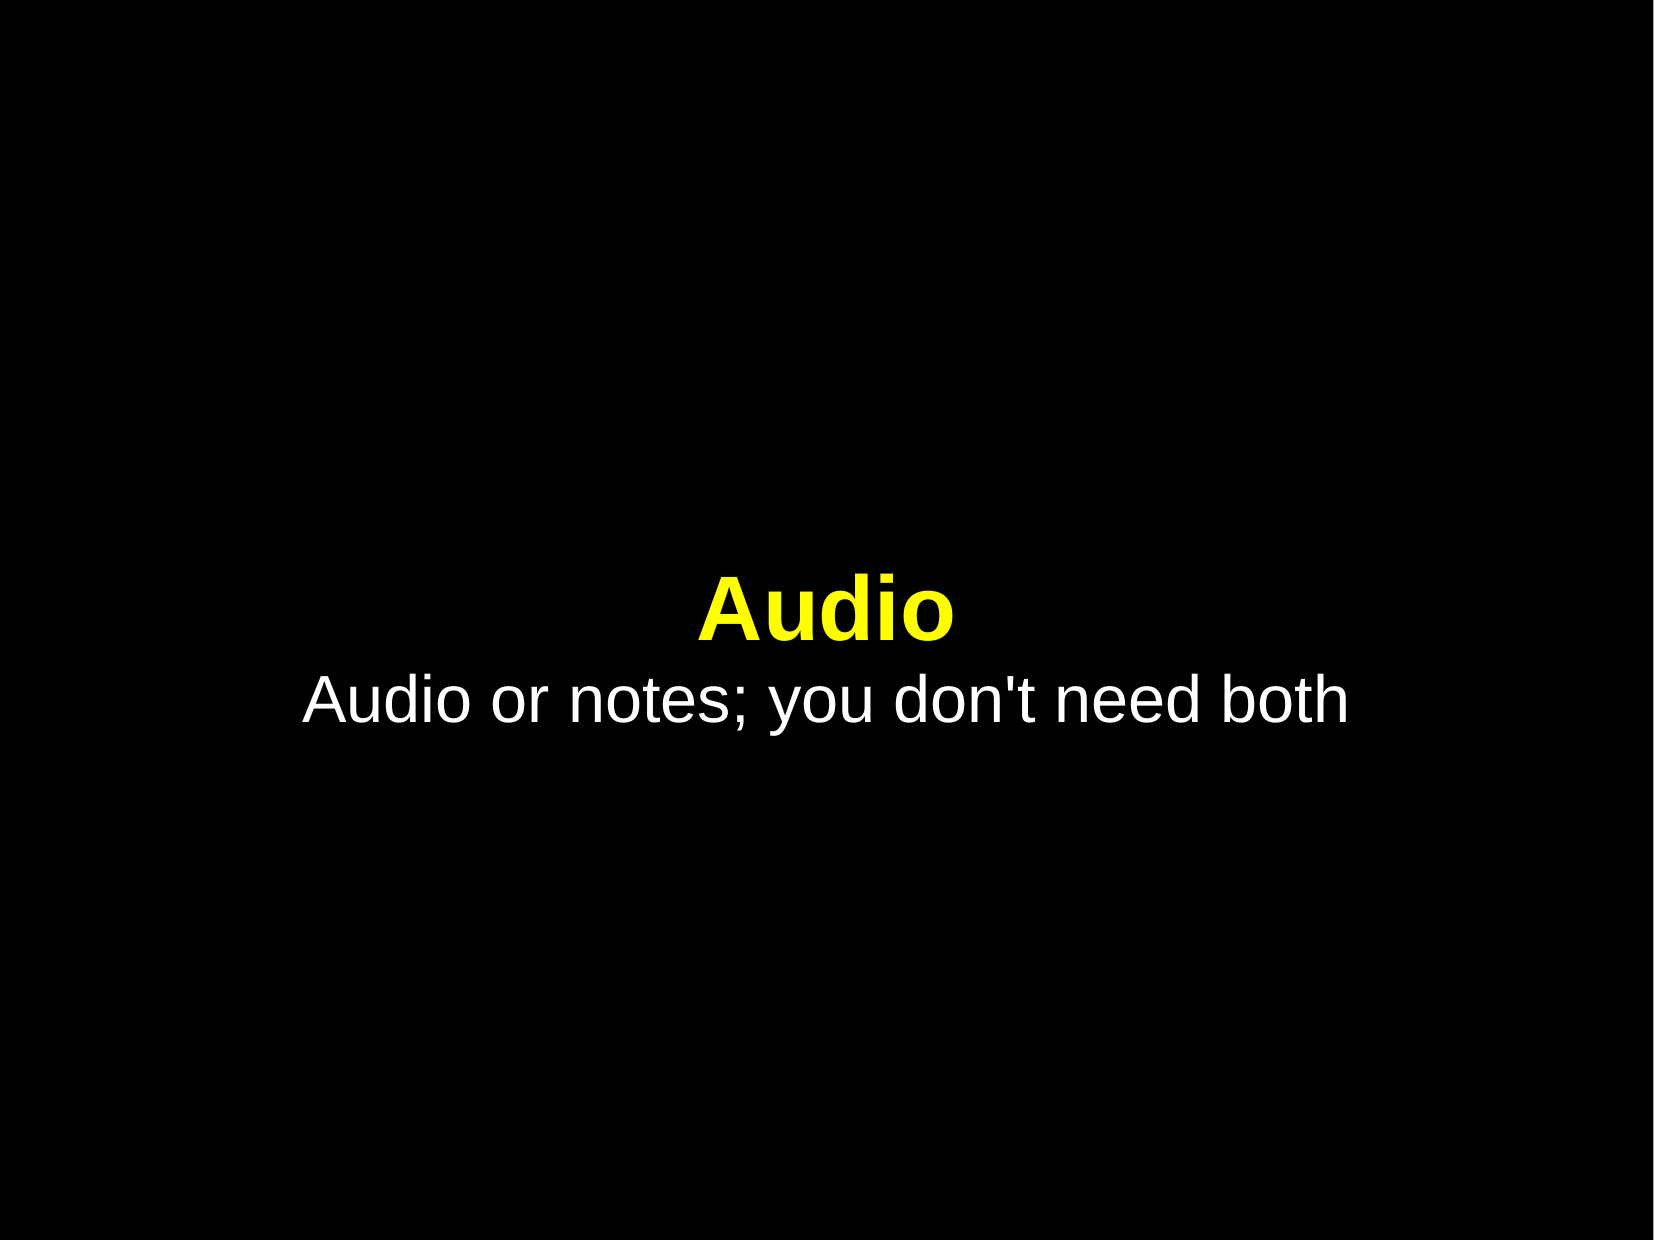

Audio or notes; you don't need both
# Audio